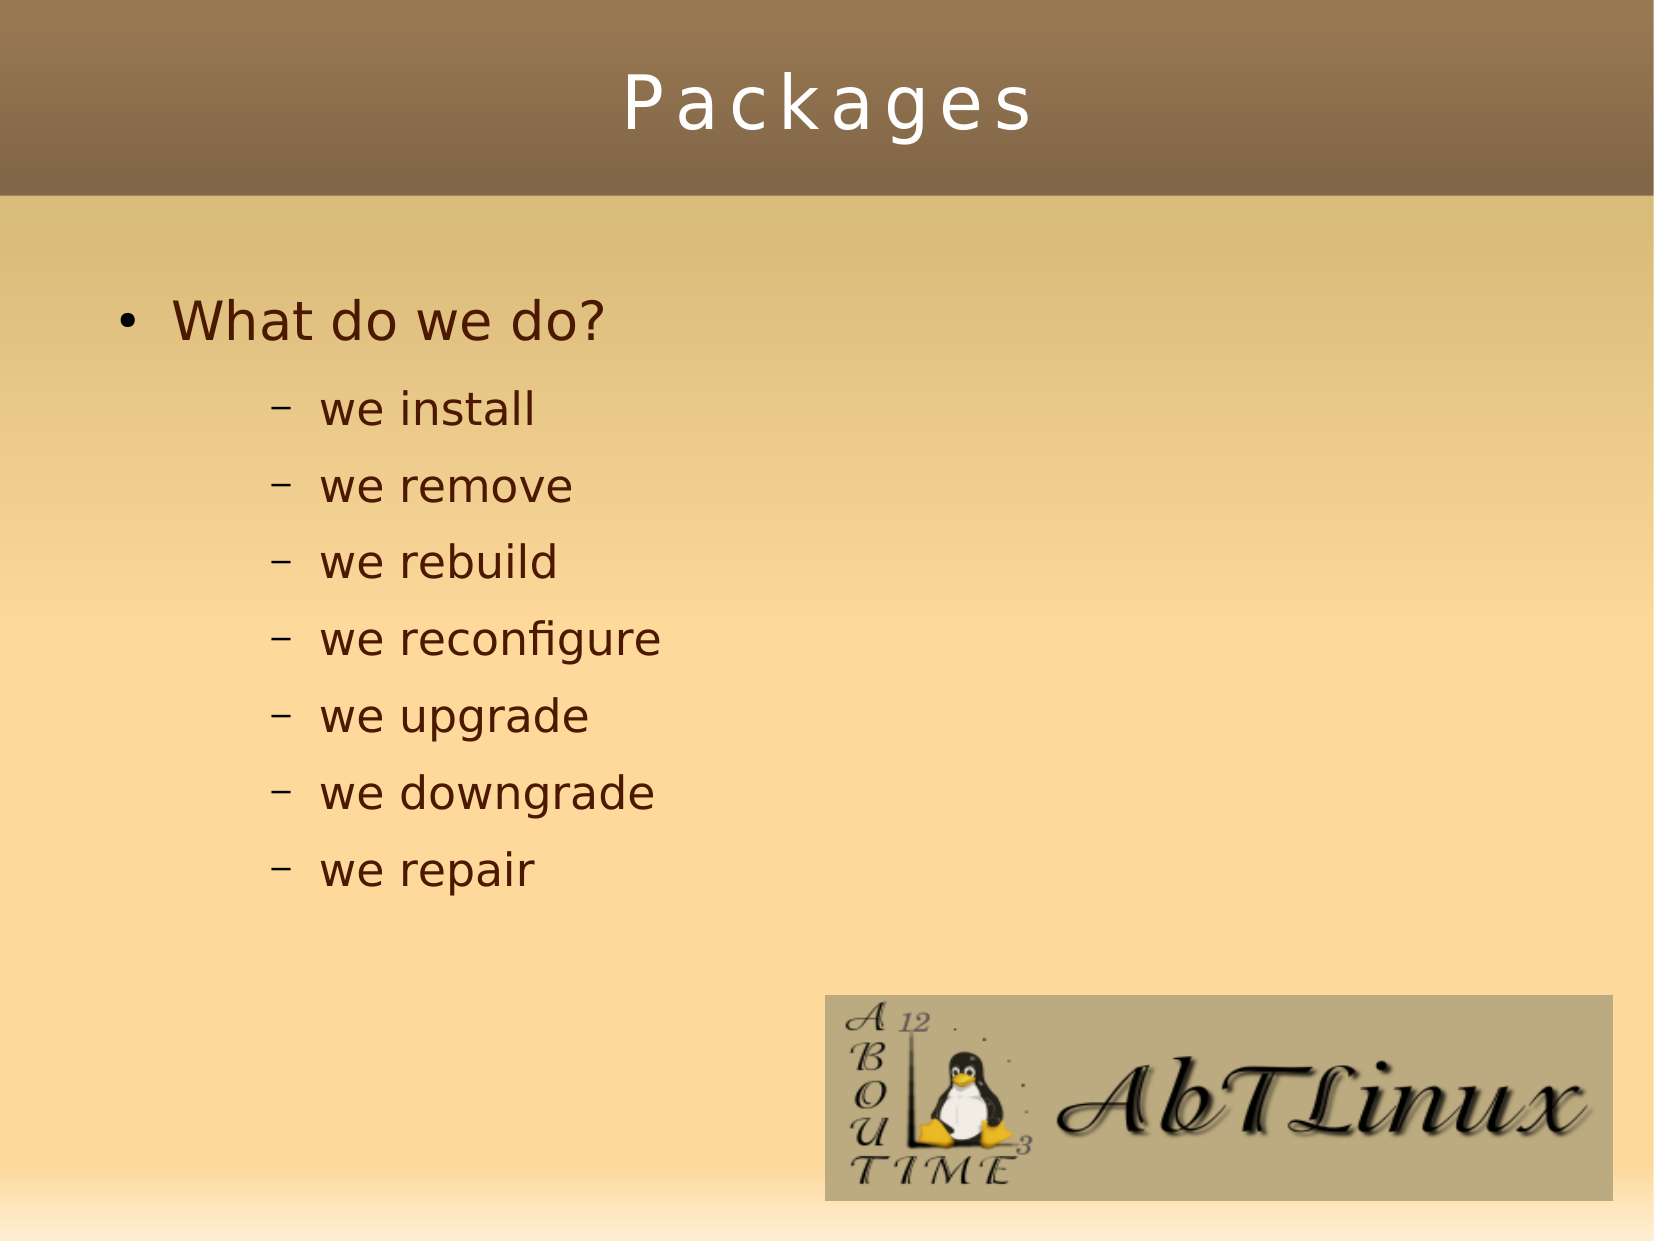

# Packages
What do we do?
we install
we remove
we rebuild
we reconfigure
we upgrade
we downgrade
we repair